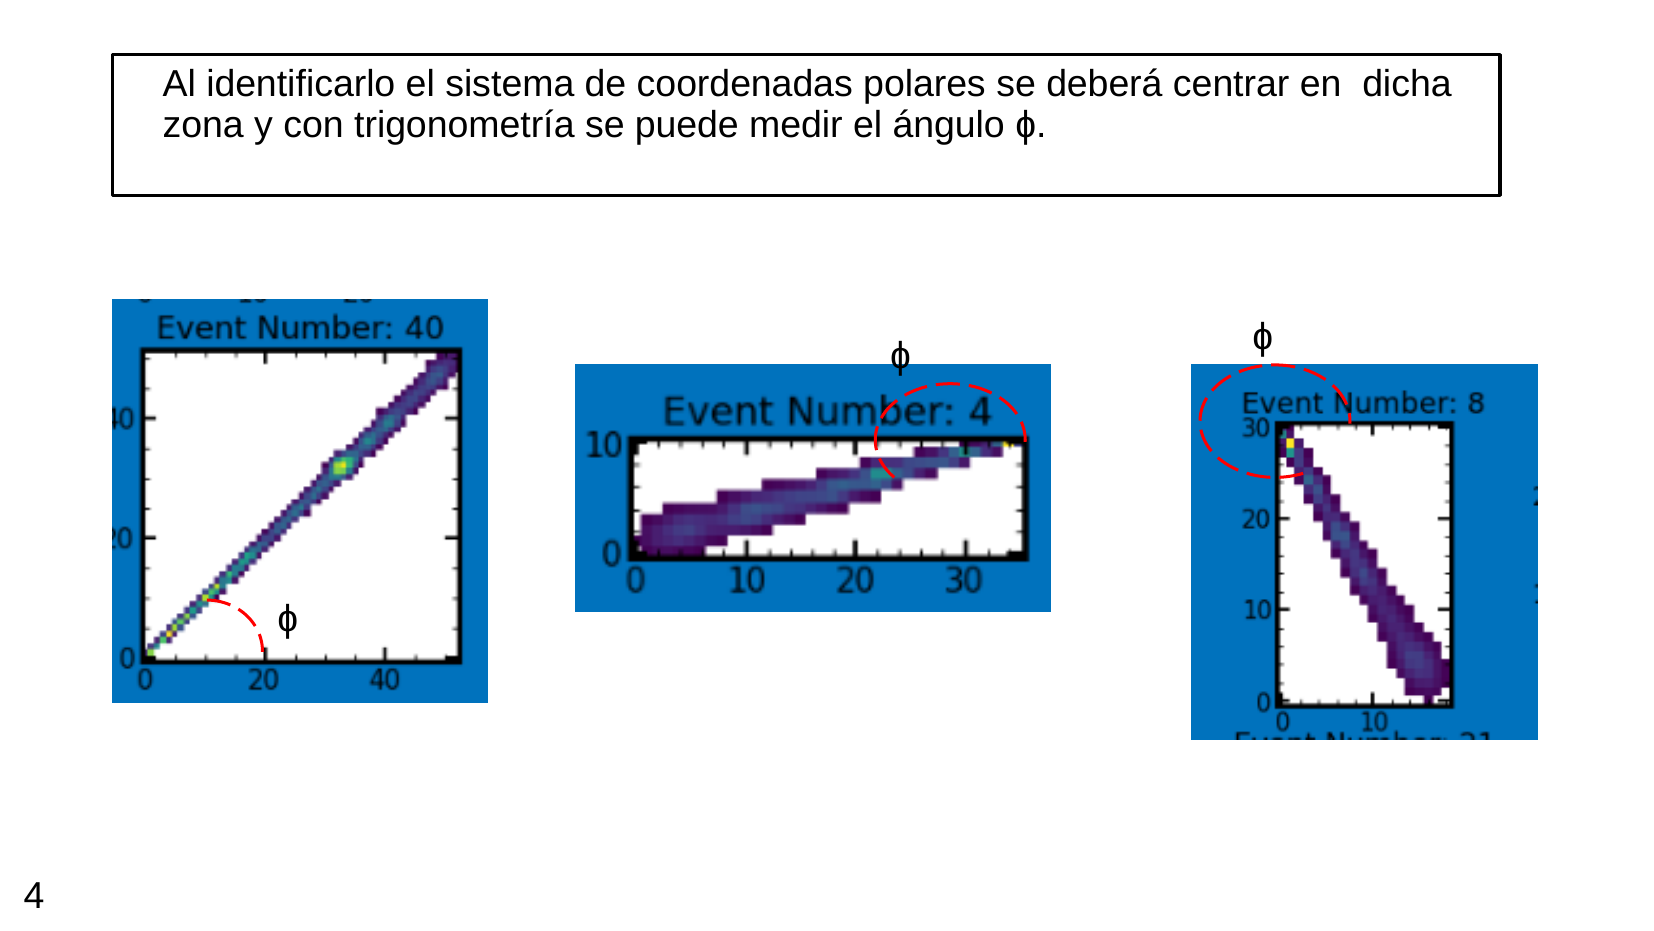

Al identificarlo el sistema de coordenadas polares se deberá centrar en dicha zona y con trigonometría se puede medir el ángulo ɸ.
ɸ
ɸ
ɸ